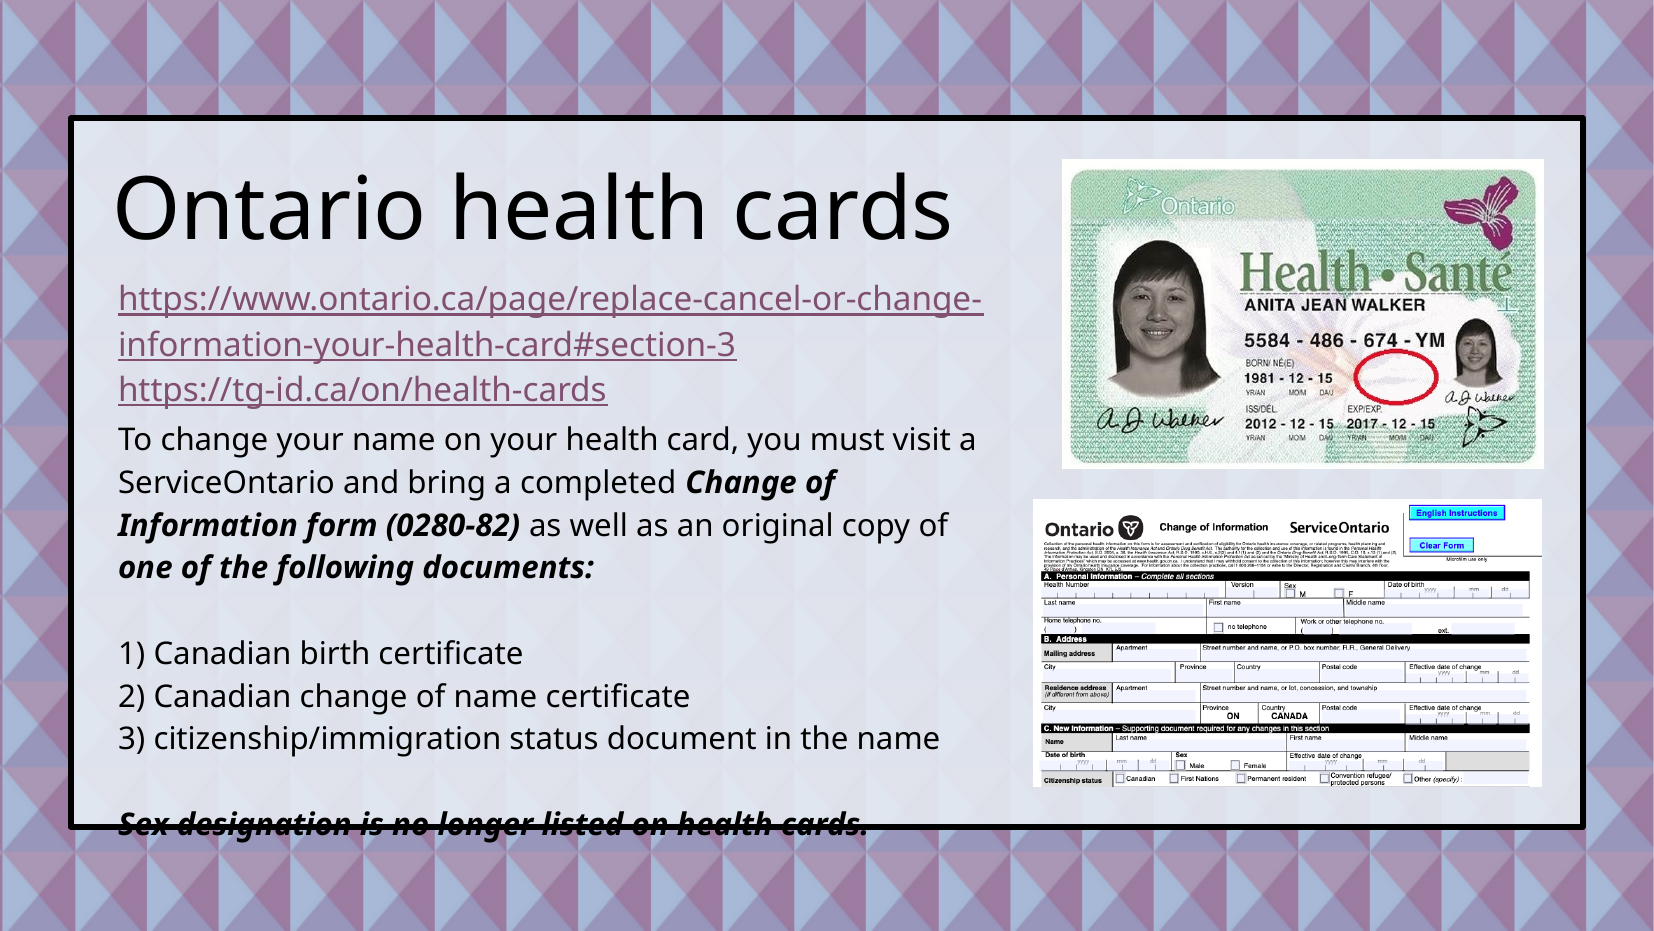

# Ontario health cards
https://www.ontario.ca/page/replace-cancel-or-change-information-your-health-card#section-3
https://tg-id.ca/on/health-cards
To change your name on your health card, you must visit a ServiceOntario and bring a completed Change of Information form (0280-82) as well as an original copy of one of the following documents:
Canadian birth certificate
Canadian change of name certificate
citizenship/immigration status document in the name
Sex designation is no longer listed on health cards.